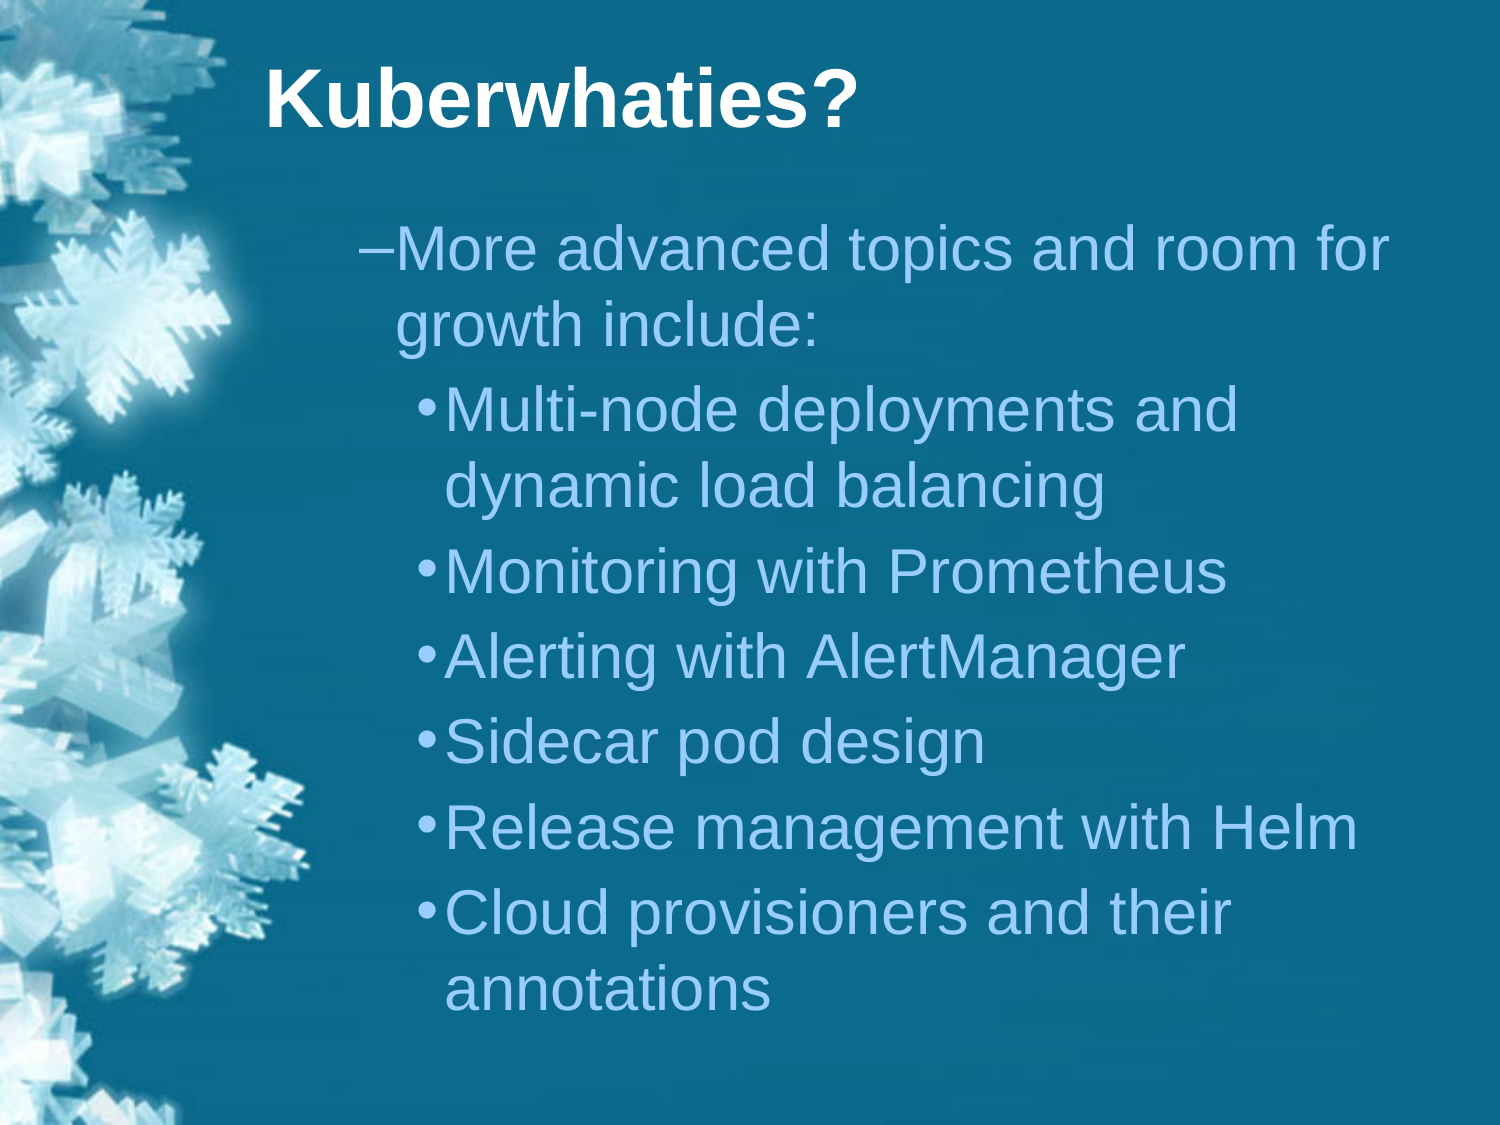

# Kuberwhaties?
More advanced topics and room for growth include:
Multi-node deployments and dynamic load balancing
Monitoring with Prometheus
Alerting with AlertManager
Sidecar pod design
Release management with Helm
Cloud provisioners and their annotations